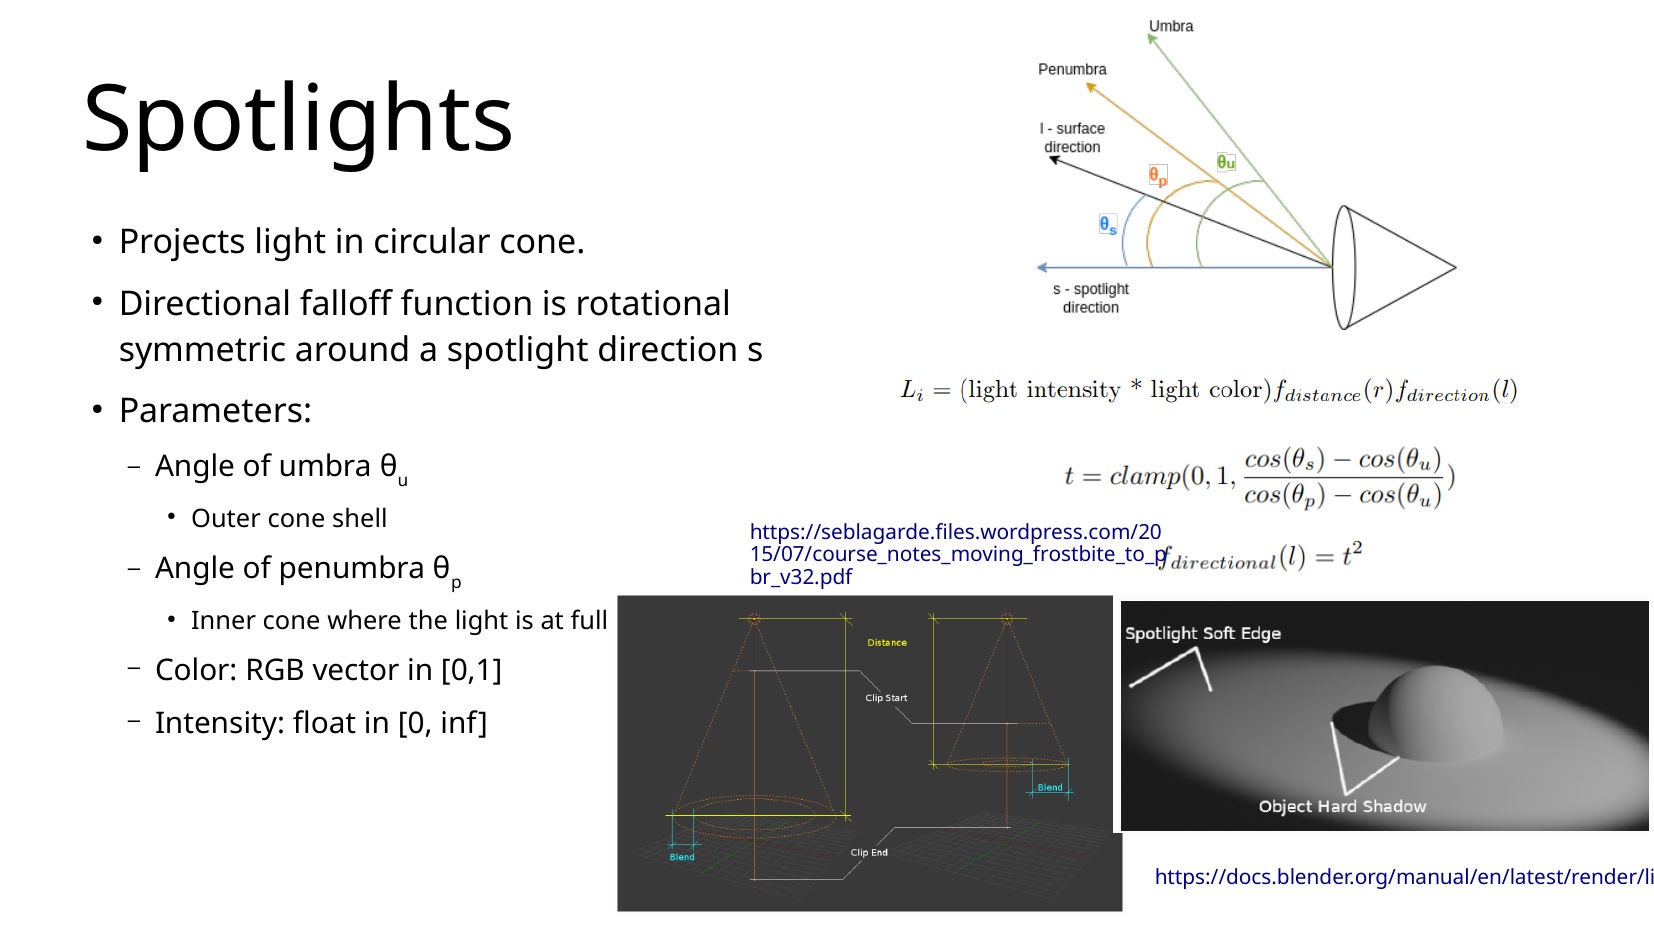

# Spotlights
Projects light in circular cone.
Directional falloff function is rotational symmetric around a spotlight direction s
Parameters:
Angle of umbra θu
Outer cone shell
Angle of penumbra θp
Inner cone where the light is at full intensity
Color: RGB vector in [0,1]
Intensity: float in [0, inf]
https://seblagarde.files.wordpress.com/2015/07/course_notes_moving_frostbite_to_pbr_v32.pdf
https://docs.blender.org/manual/en/latest/render/lights/light_object.html